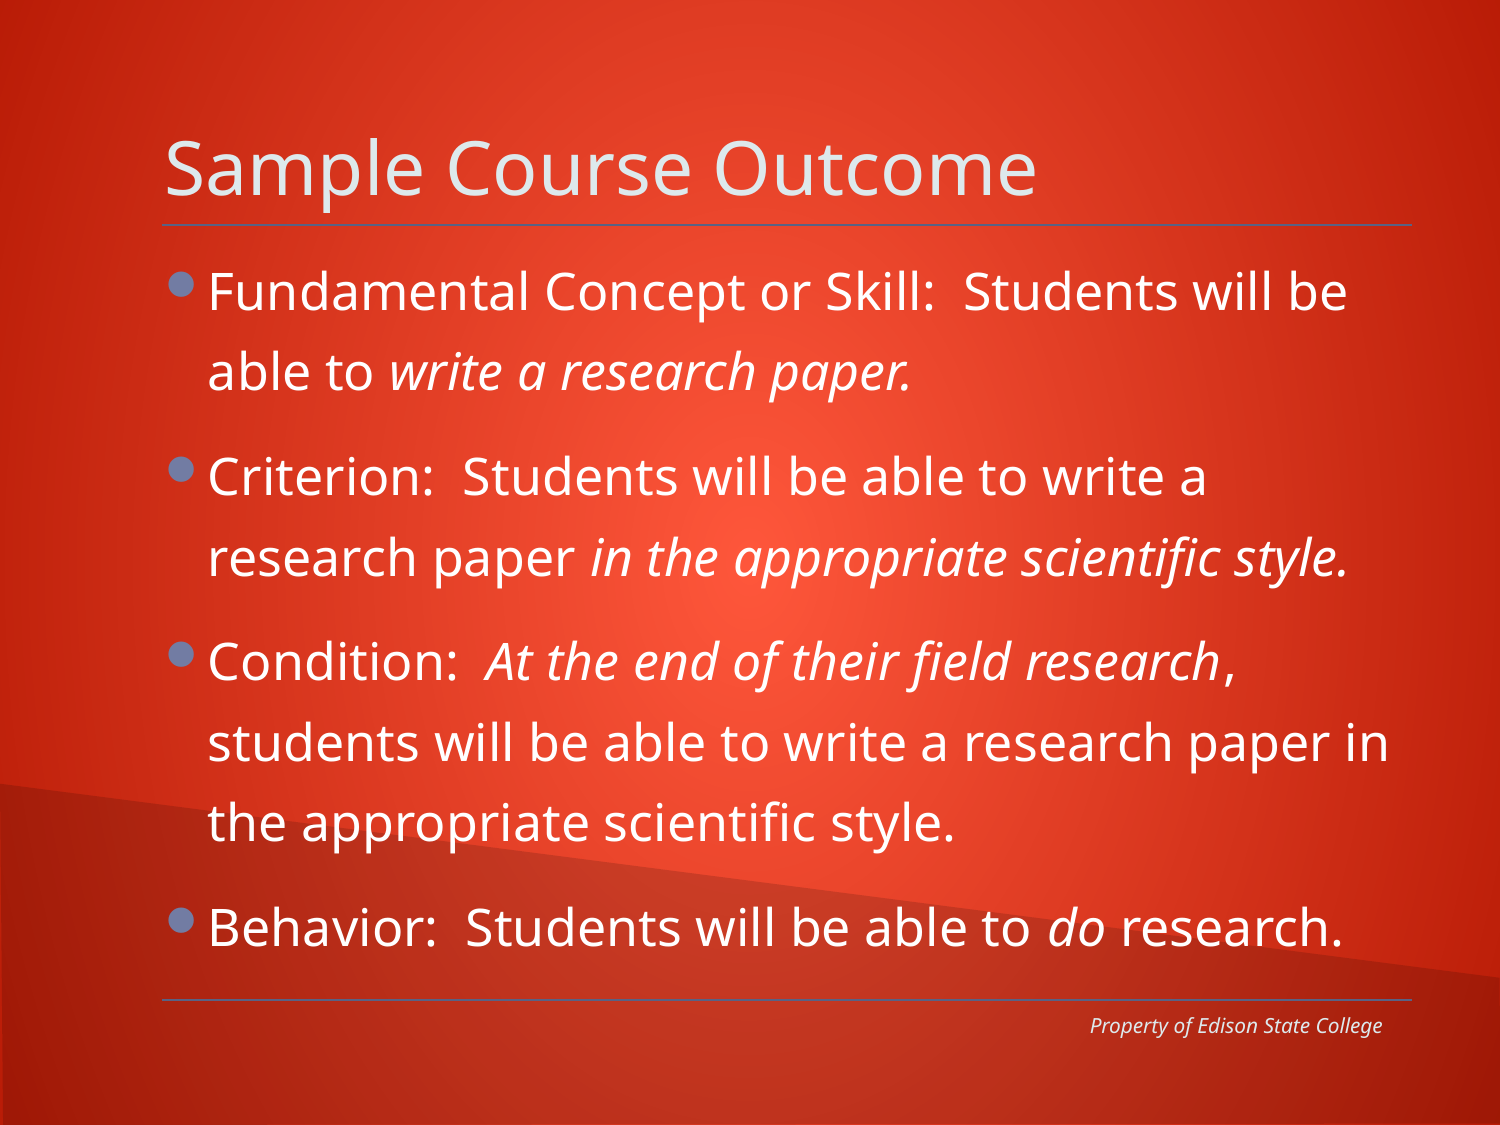

# Sample Course Outcome
Fundamental Concept or Skill:  Students will be able to write a research paper.
Criterion: Students will be able to write a research paper in the appropriate scientific style.
Condition: At the end of their field research, students will be able to write a research paper in the appropriate scientific style.
Behavior: Students will be able to do research.
Property of Edison State College